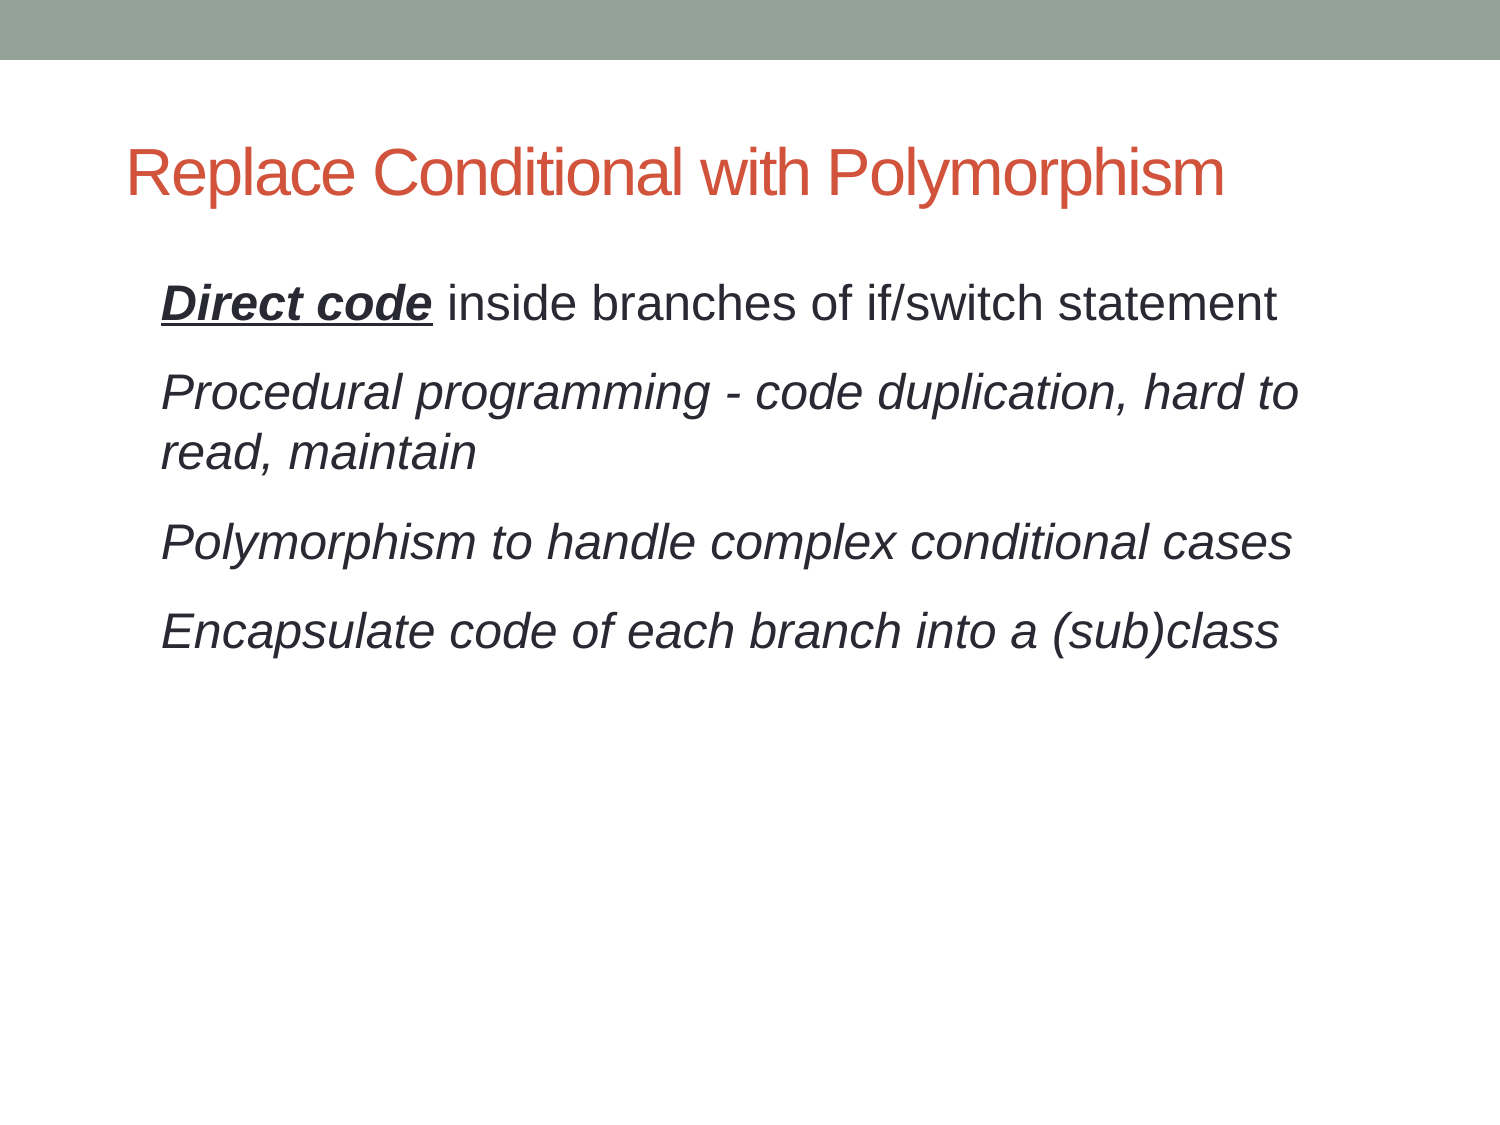

# Replace Conditional with Polymorphism
Direct code inside branches of if/switch statement
Procedural programming - code duplication, hard to read, maintain
Polymorphism to handle complex conditional cases
Encapsulate code of each branch into a (sub)class